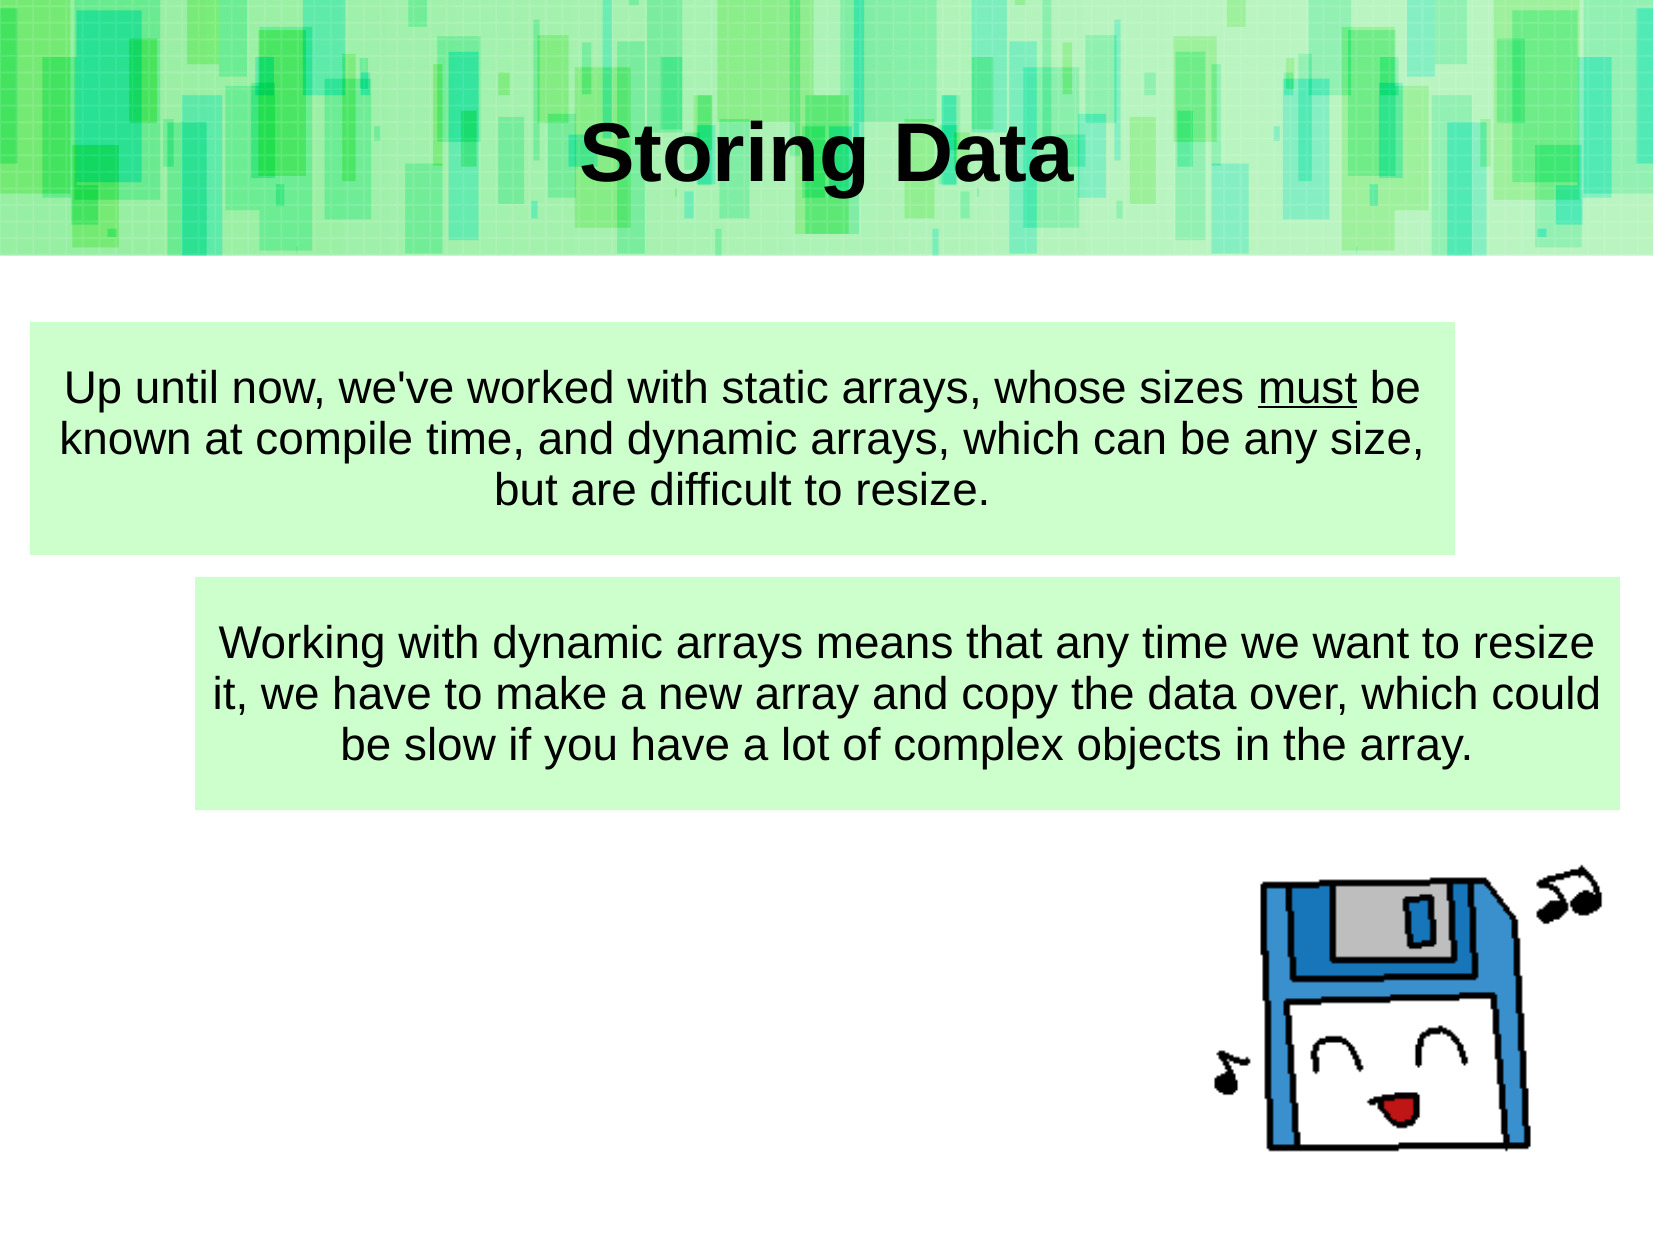

# Storing Data
Up until now, we've worked with static arrays, whose sizes must be known at compile time, and dynamic arrays, which can be any size, but are difficult to resize.
Working with dynamic arrays means that any time we want to resize it, we have to make a new array and copy the data over, which could be slow if you have a lot of complex objects in the array.